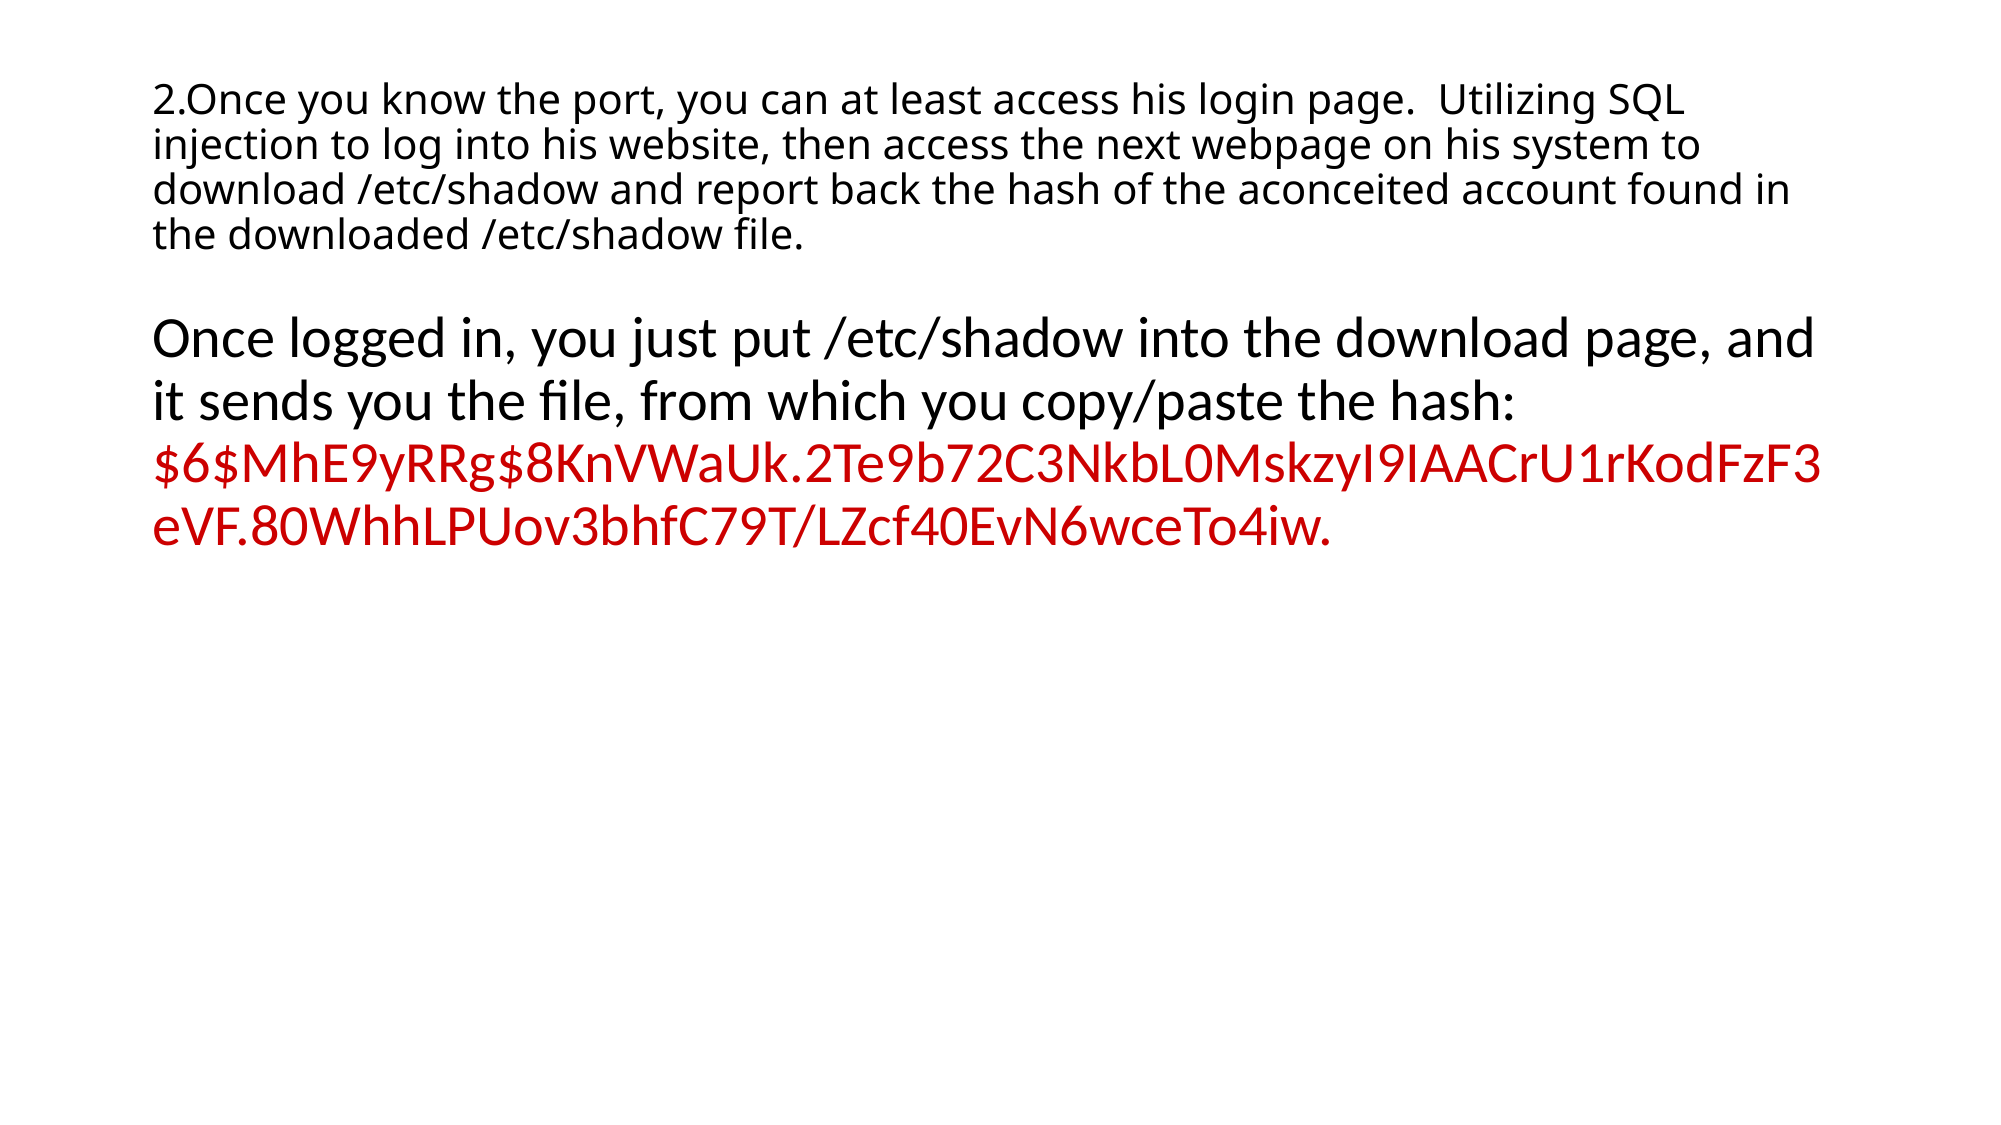

# 2.Once you know the port, you can at least access his login page. Utilizing SQL injection to log into his website, then access the next webpage on his system to download /etc/shadow and report back the hash of the aconceited account found in the downloaded /etc/shadow file.
Once logged in, you just put /etc/shadow into the download page, and it sends you the file, from which you copy/paste the hash: $6$MhE9yRRg$8KnVWaUk.2Te9b72C3NkbL0MskzyI9IAACrU1rKodFzF3eVF.80WhhLPUov3bhfC79T/LZcf40EvN6wceTo4iw.